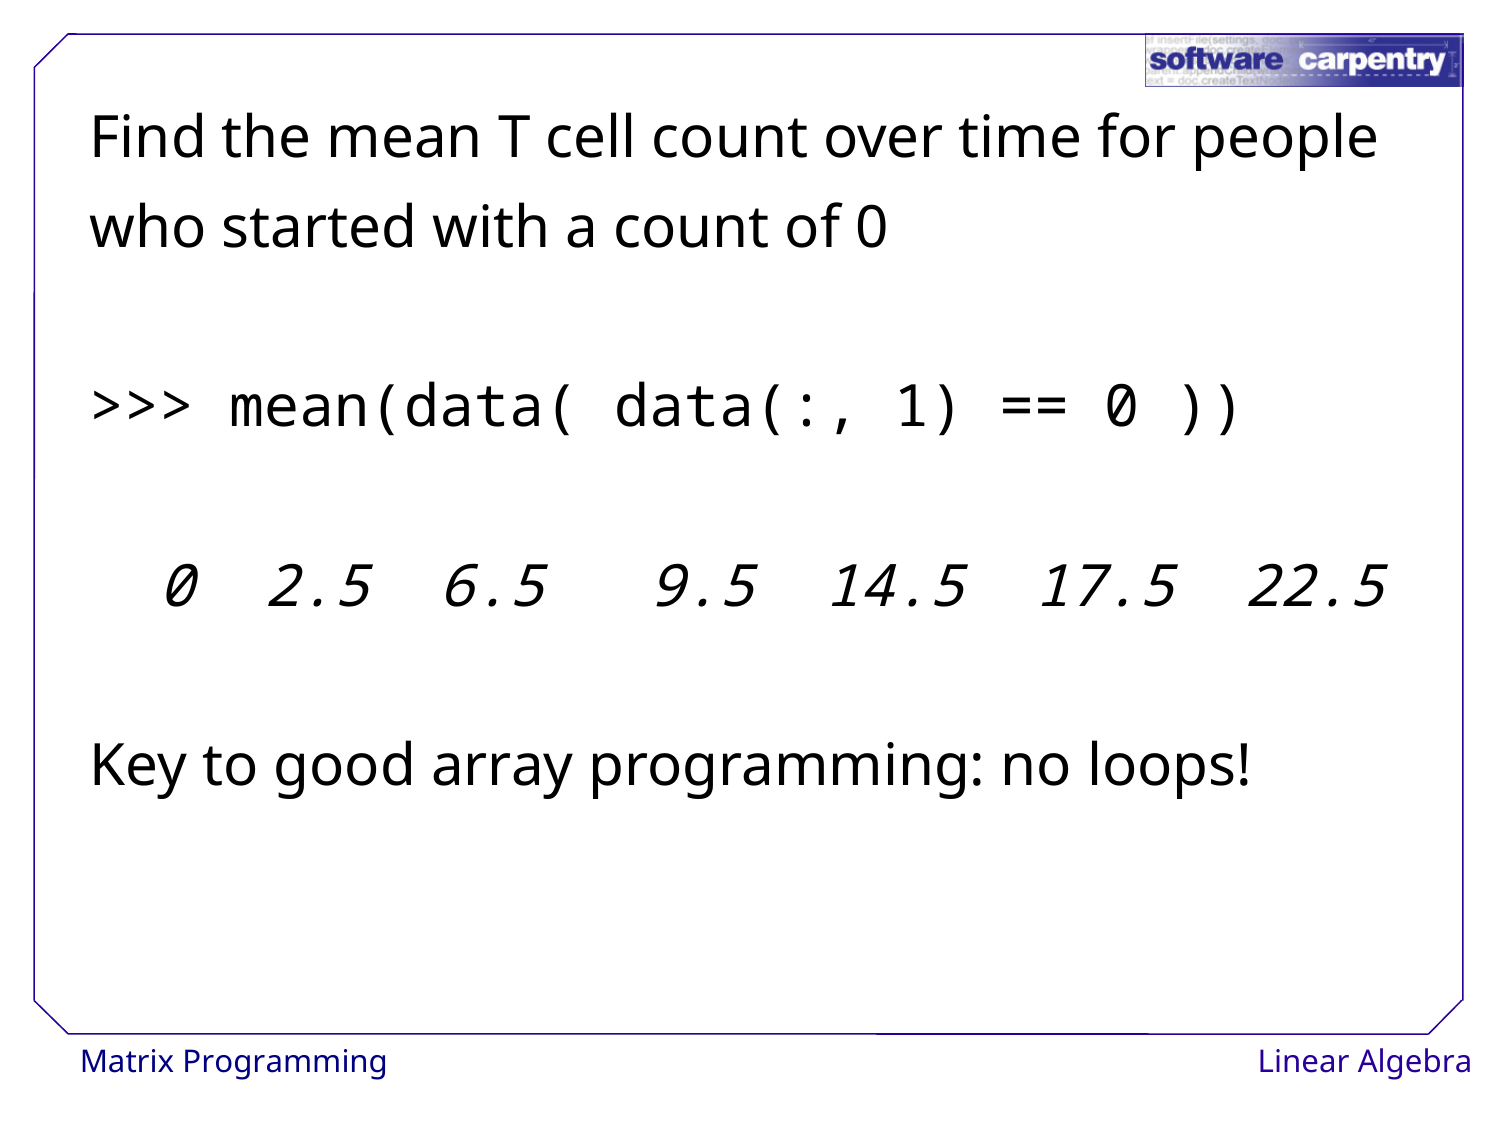

# Find the mean T cell count over time for people
who started with a count of 0
>>> mean(data( data(:, 1) == 0 ))
 0 2.5 6.5 9.5 14.5 17.5 22.5
Key to good array programming: no loops!